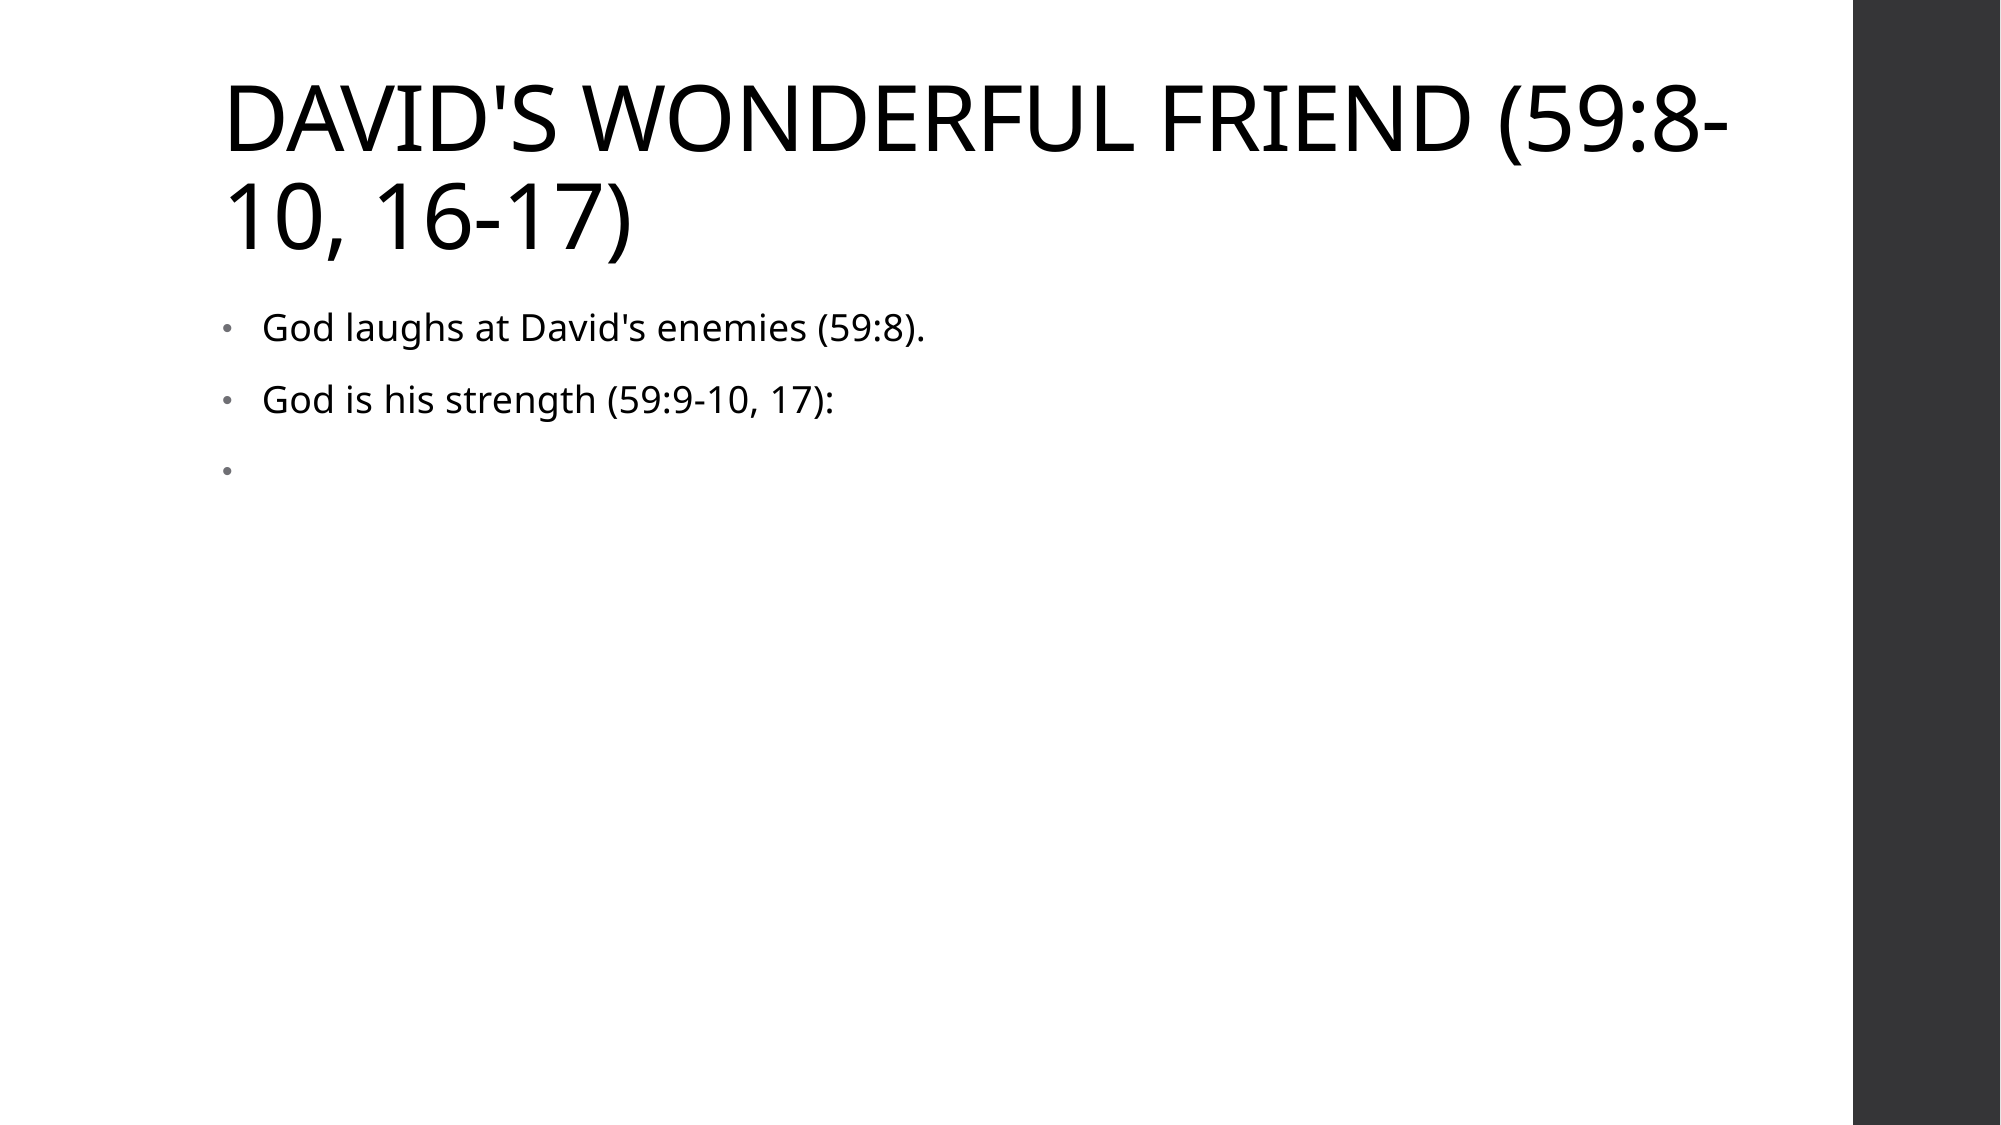

# DAVID'S WONDERFUL FRIEND (59:8-10, 16-17)
 God laughs at David's enemies (59:8).
 God is his strength (59:9-10, 17):